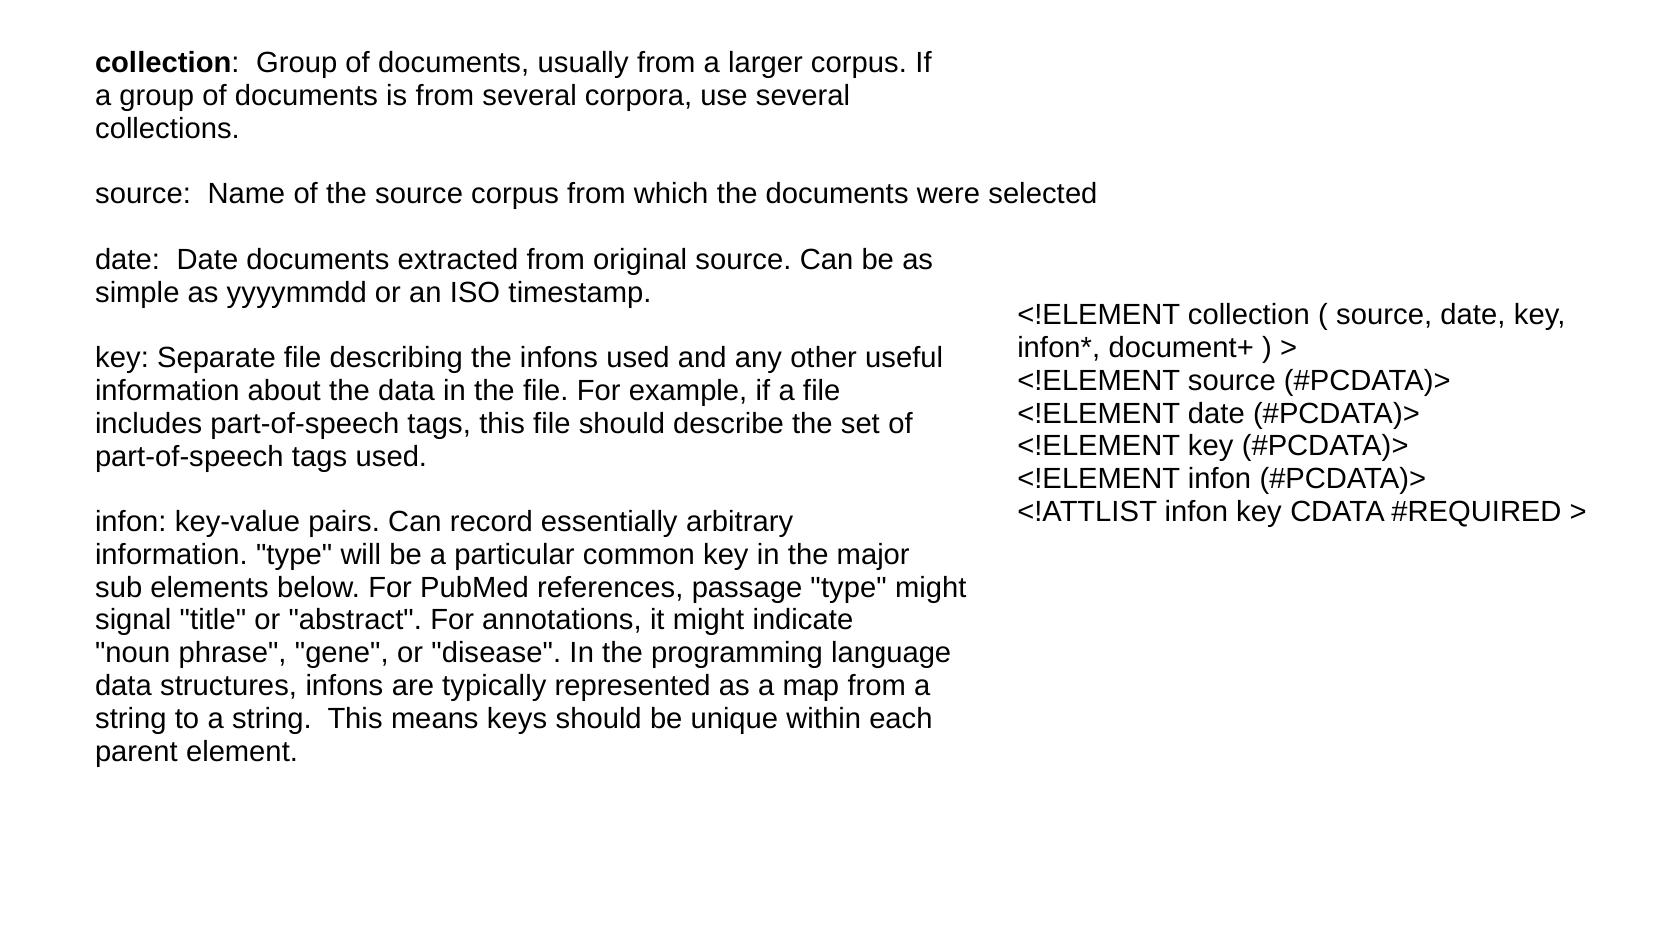

collection: Group of documents, usually from a larger corpus. If
 a group of documents is from several corpora, use several
 collections.
 source: Name of the source corpus from which the documents were selected
 date: Date documents extracted from original source. Can be as
 simple as yyyymmdd or an ISO timestamp.
 key: Separate file describing the infons used and any other useful
 information about the data in the file. For example, if a file
 includes part-of-speech tags, this file should describe the set of
 part-of-speech tags used.
 infon: key-value pairs. Can record essentially arbitrary
 information. "type" will be a particular common key in the major
 sub elements below. For PubMed references, passage "type" might
 signal "title" or "abstract". For annotations, it might indicate
 "noun phrase", "gene", or "disease". In the programming language
 data structures, infons are typically represented as a map from a
 string to a string. This means keys should be unique within each
 parent element.
<!ELEMENT collection ( source, date, key, infon*, document+ ) >
<!ELEMENT source (#PCDATA)>
<!ELEMENT date (#PCDATA)>
<!ELEMENT key (#PCDATA)>
<!ELEMENT infon (#PCDATA)>
<!ATTLIST infon key CDATA #REQUIRED >